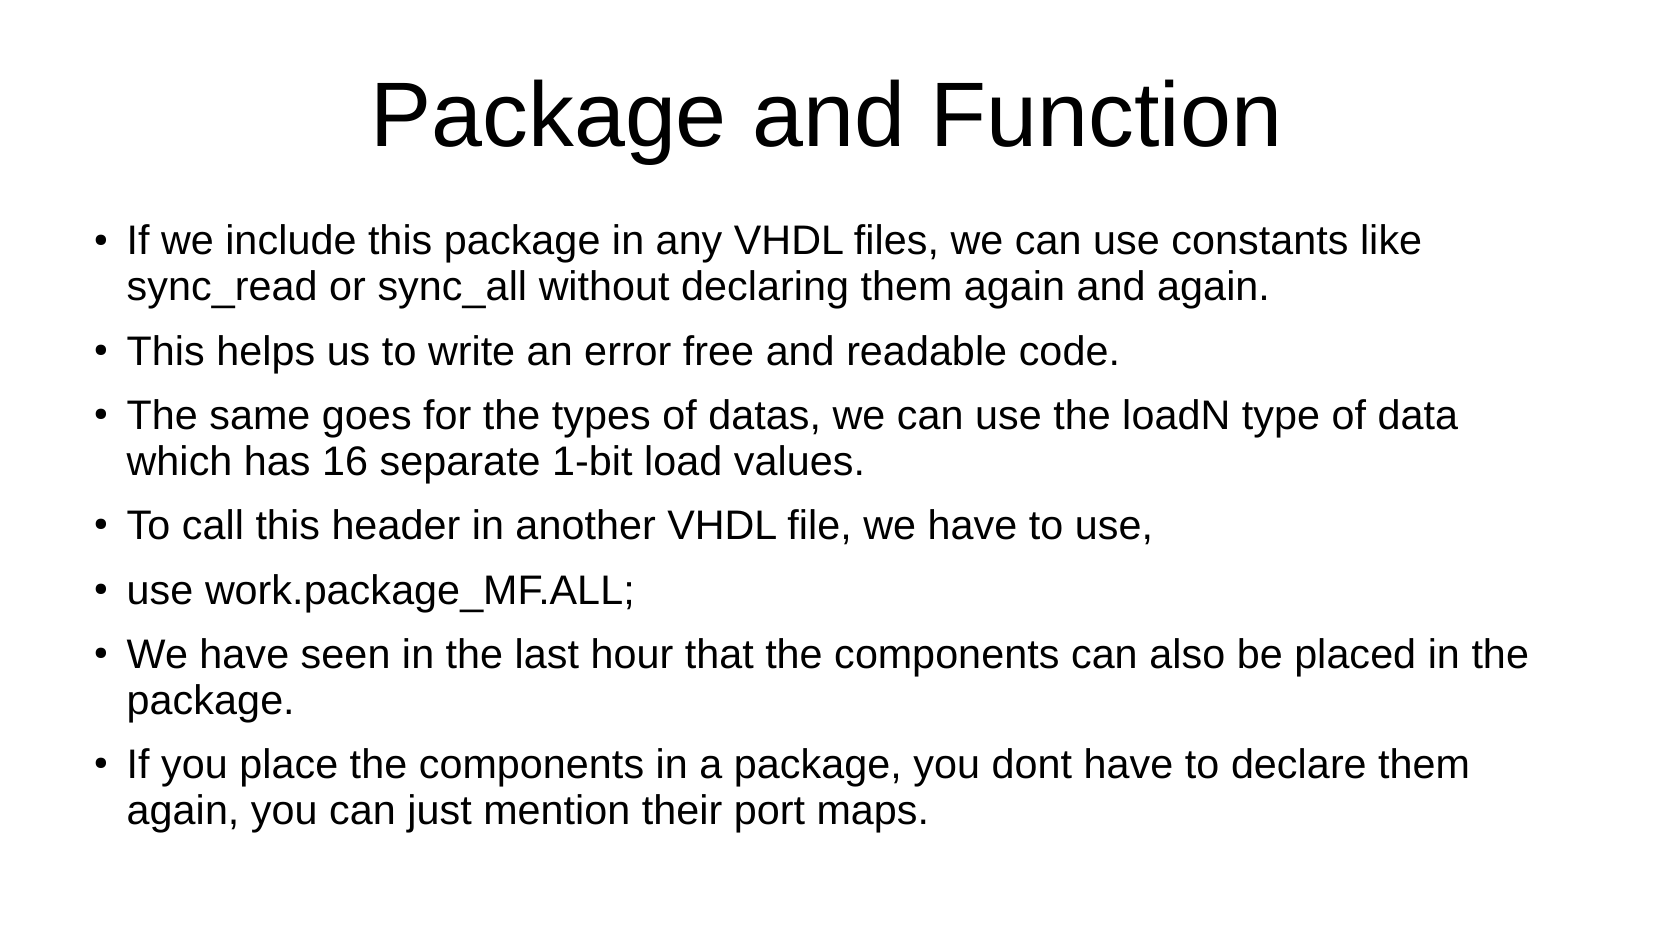

# Package and Function
If we include this package in any VHDL files, we can use constants like sync_read or sync_all without declaring them again and again.
This helps us to write an error free and readable code.
The same goes for the types of datas, we can use the loadN type of data which has 16 separate 1-bit load values.
To call this header in another VHDL file, we have to use,
use work.package_MF.ALL;
We have seen in the last hour that the components can also be placed in the package.
If you place the components in a package, you dont have to declare them again, you can just mention their port maps.